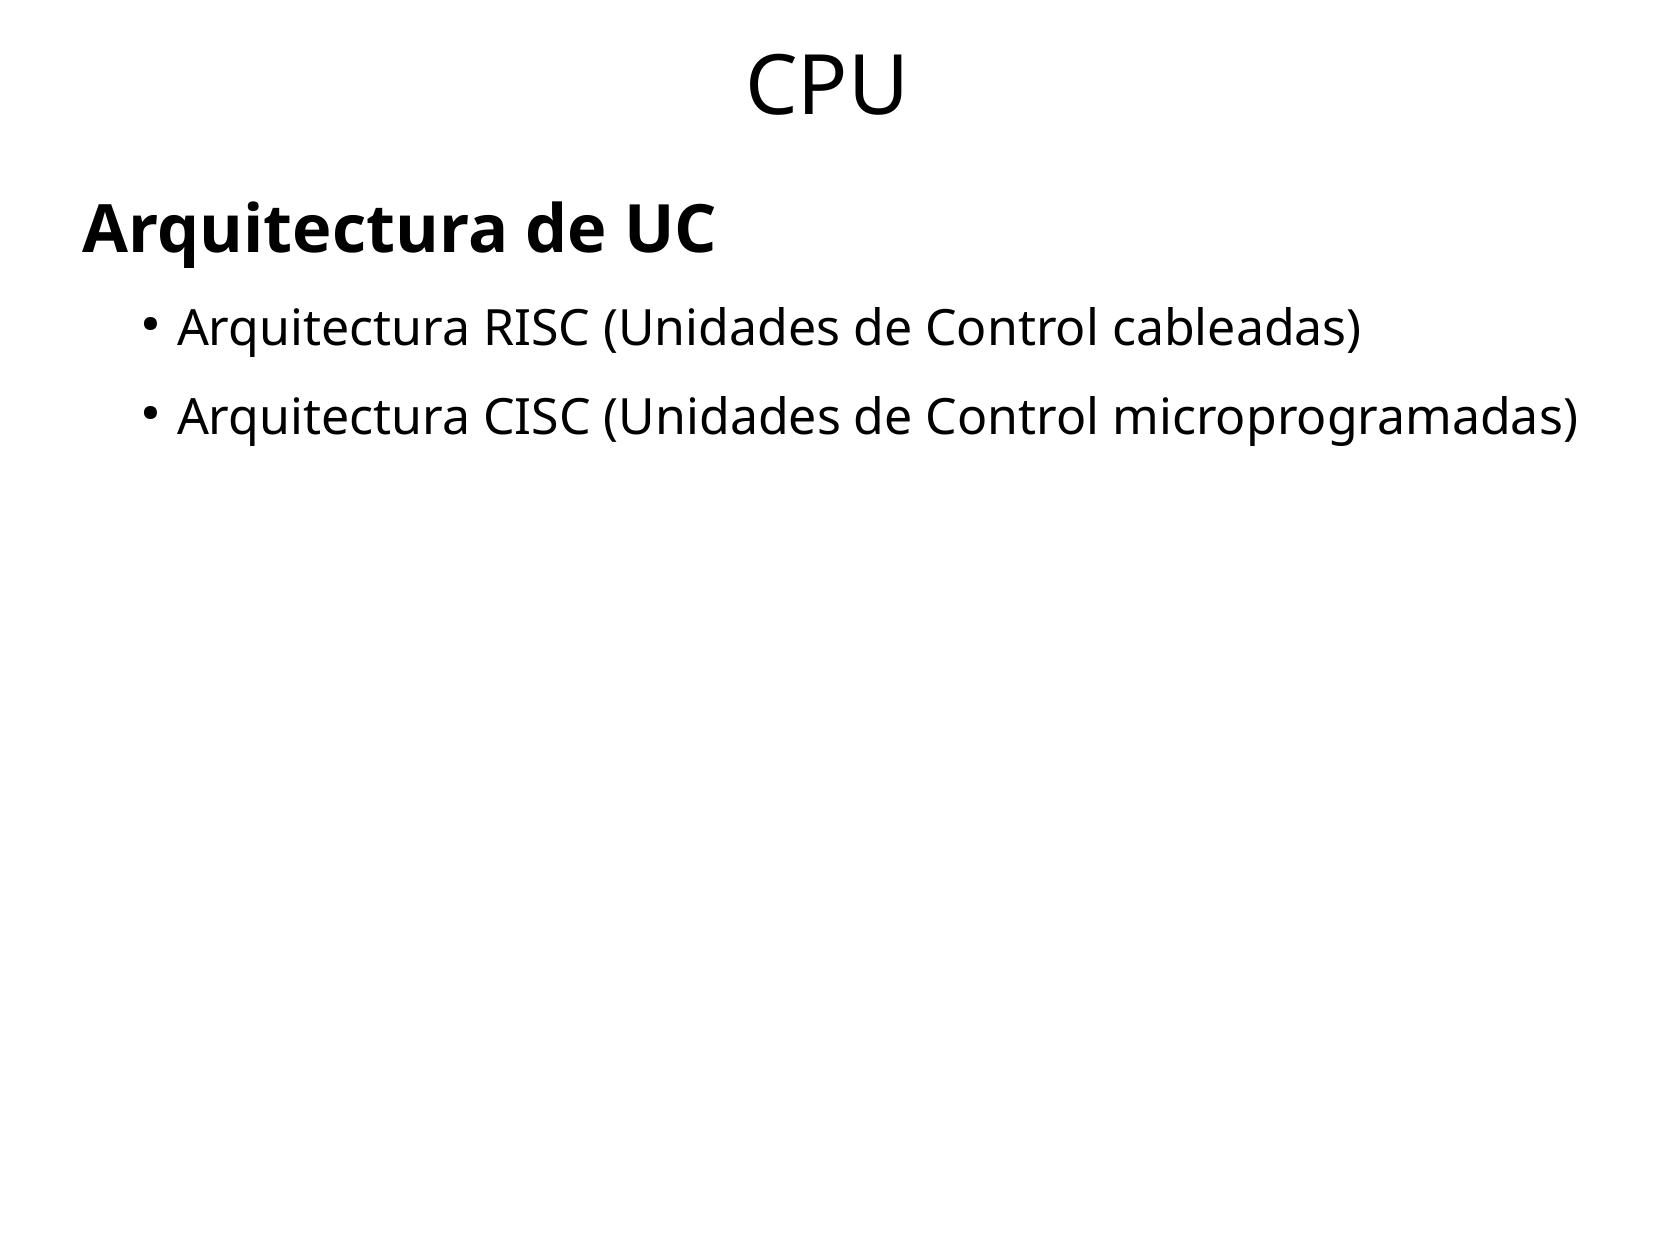

CPU
# Arquitectura de UC
Arquitectura RISC (Unidades de Control cableadas)
Arquitectura CISC (Unidades de Control microprogramadas)